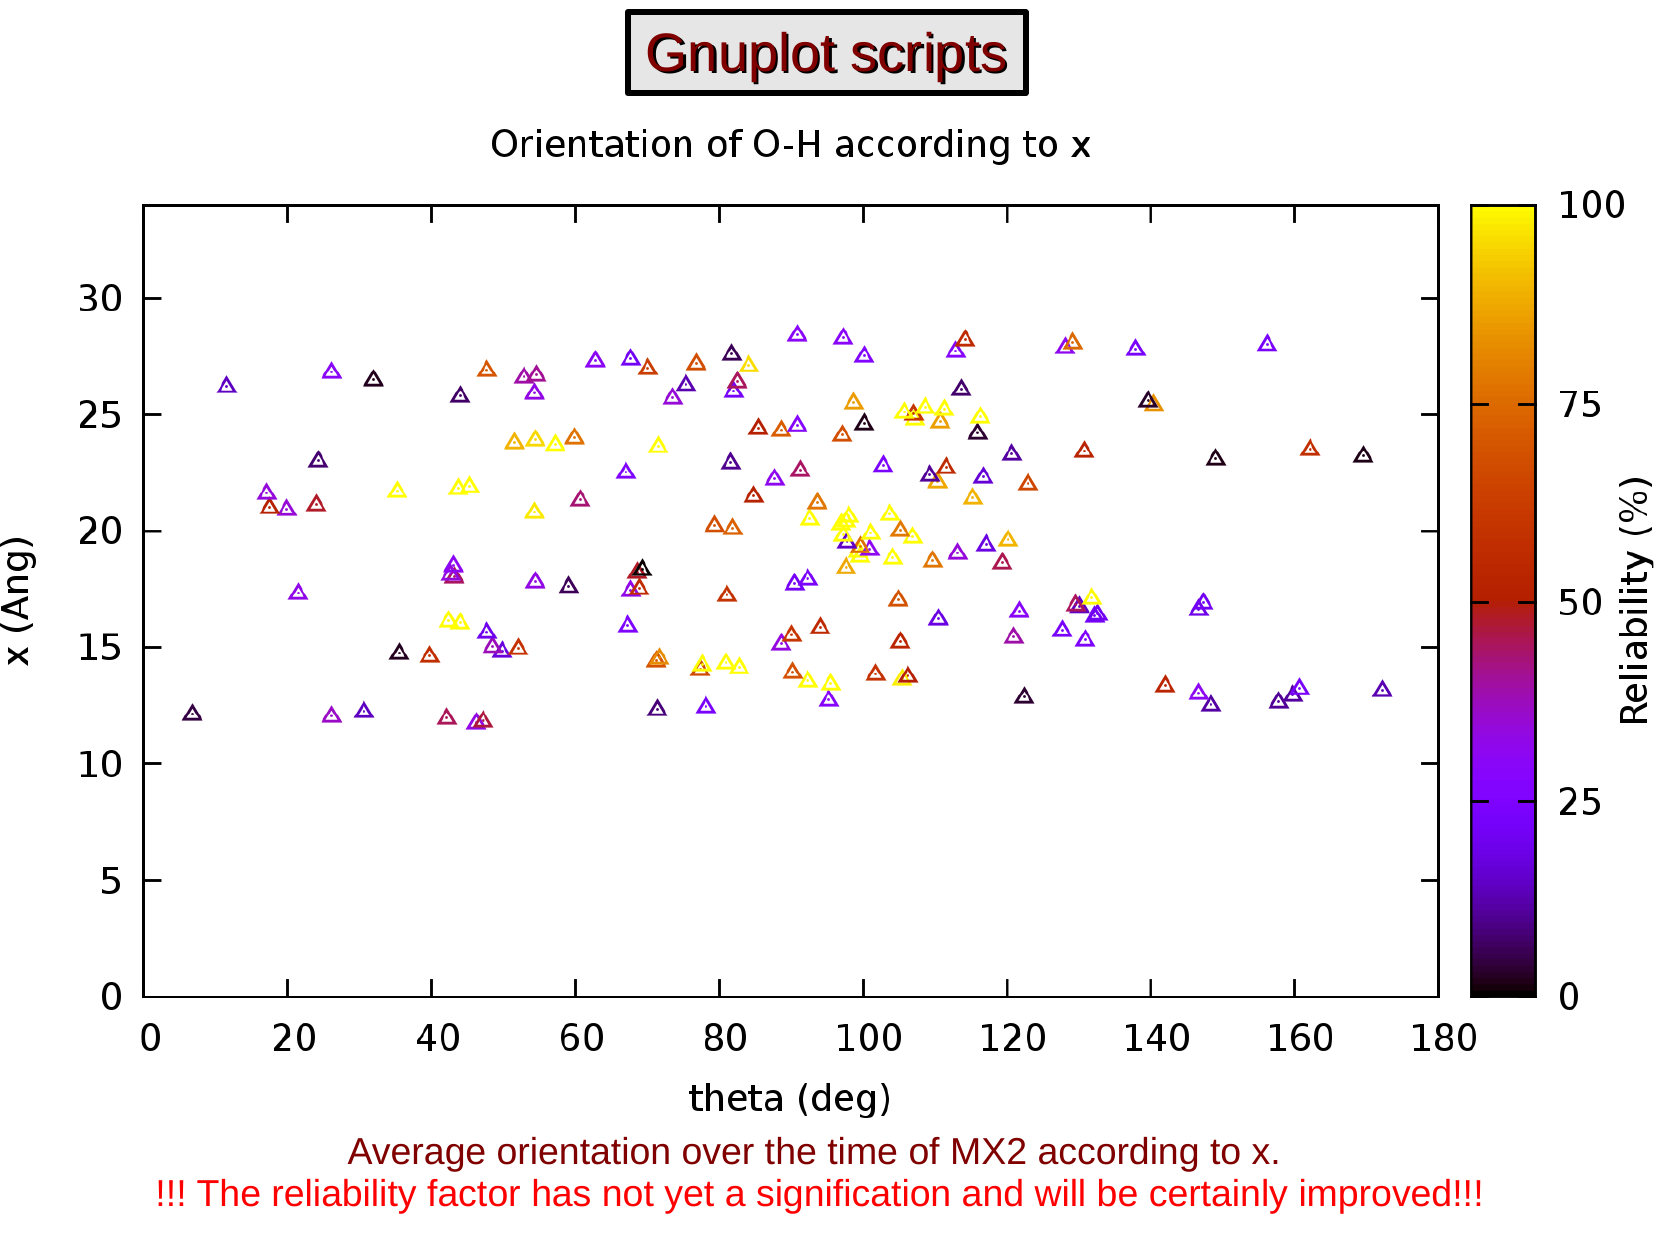

Gnuplot scripts
Average orientation over the time of MX2 according to x.
!!! The reliability factor has not yet a signification and will be certainly improved!!!